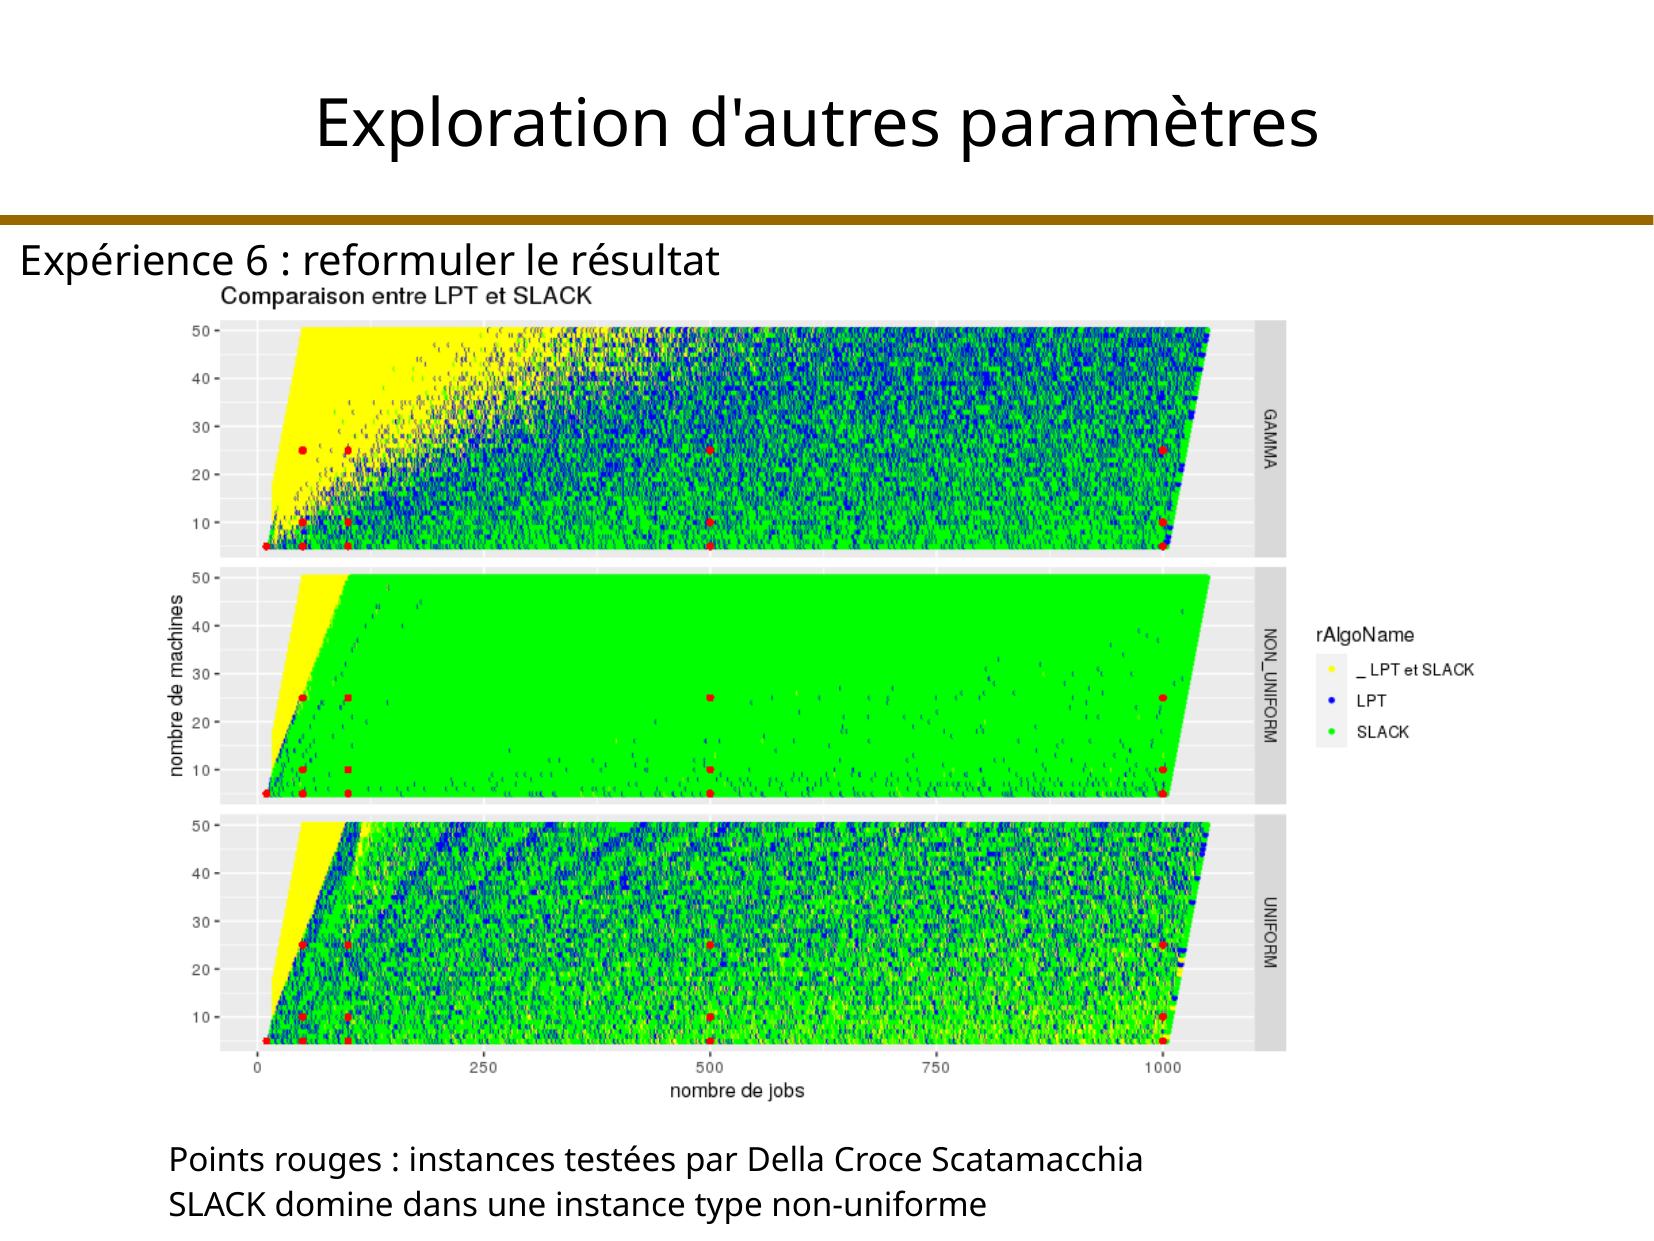

# Exploration d'autres paramètres
Expérience 6 : reformuler le résultat
Points rouges : instances testées par Della Croce Scatamacchia
SLACK domine dans une instance type non-uniforme